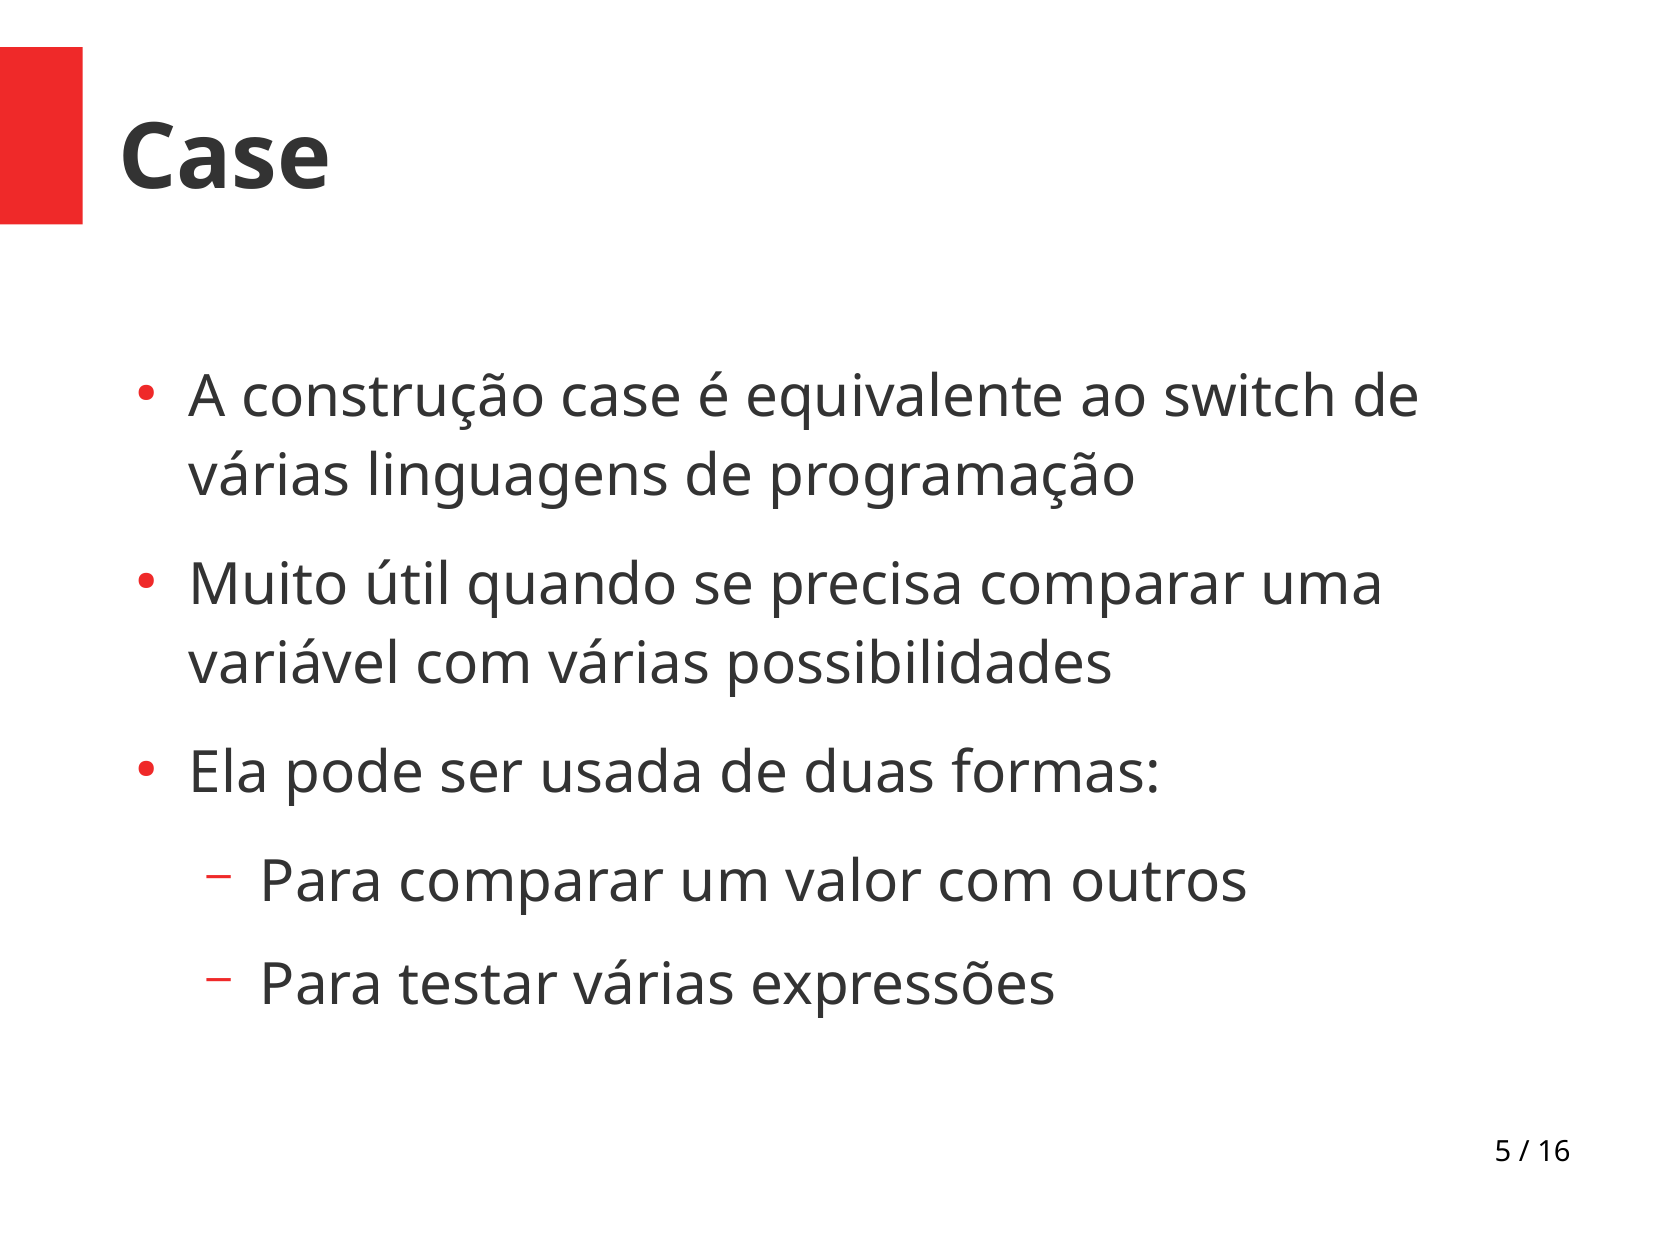

# Case
A construção case é equivalente ao switch de várias linguagens de programação
Muito útil quando se precisa comparar uma variável com várias possibilidades
Ela pode ser usada de duas formas:
Para comparar um valor com outros
Para testar várias expressões
5